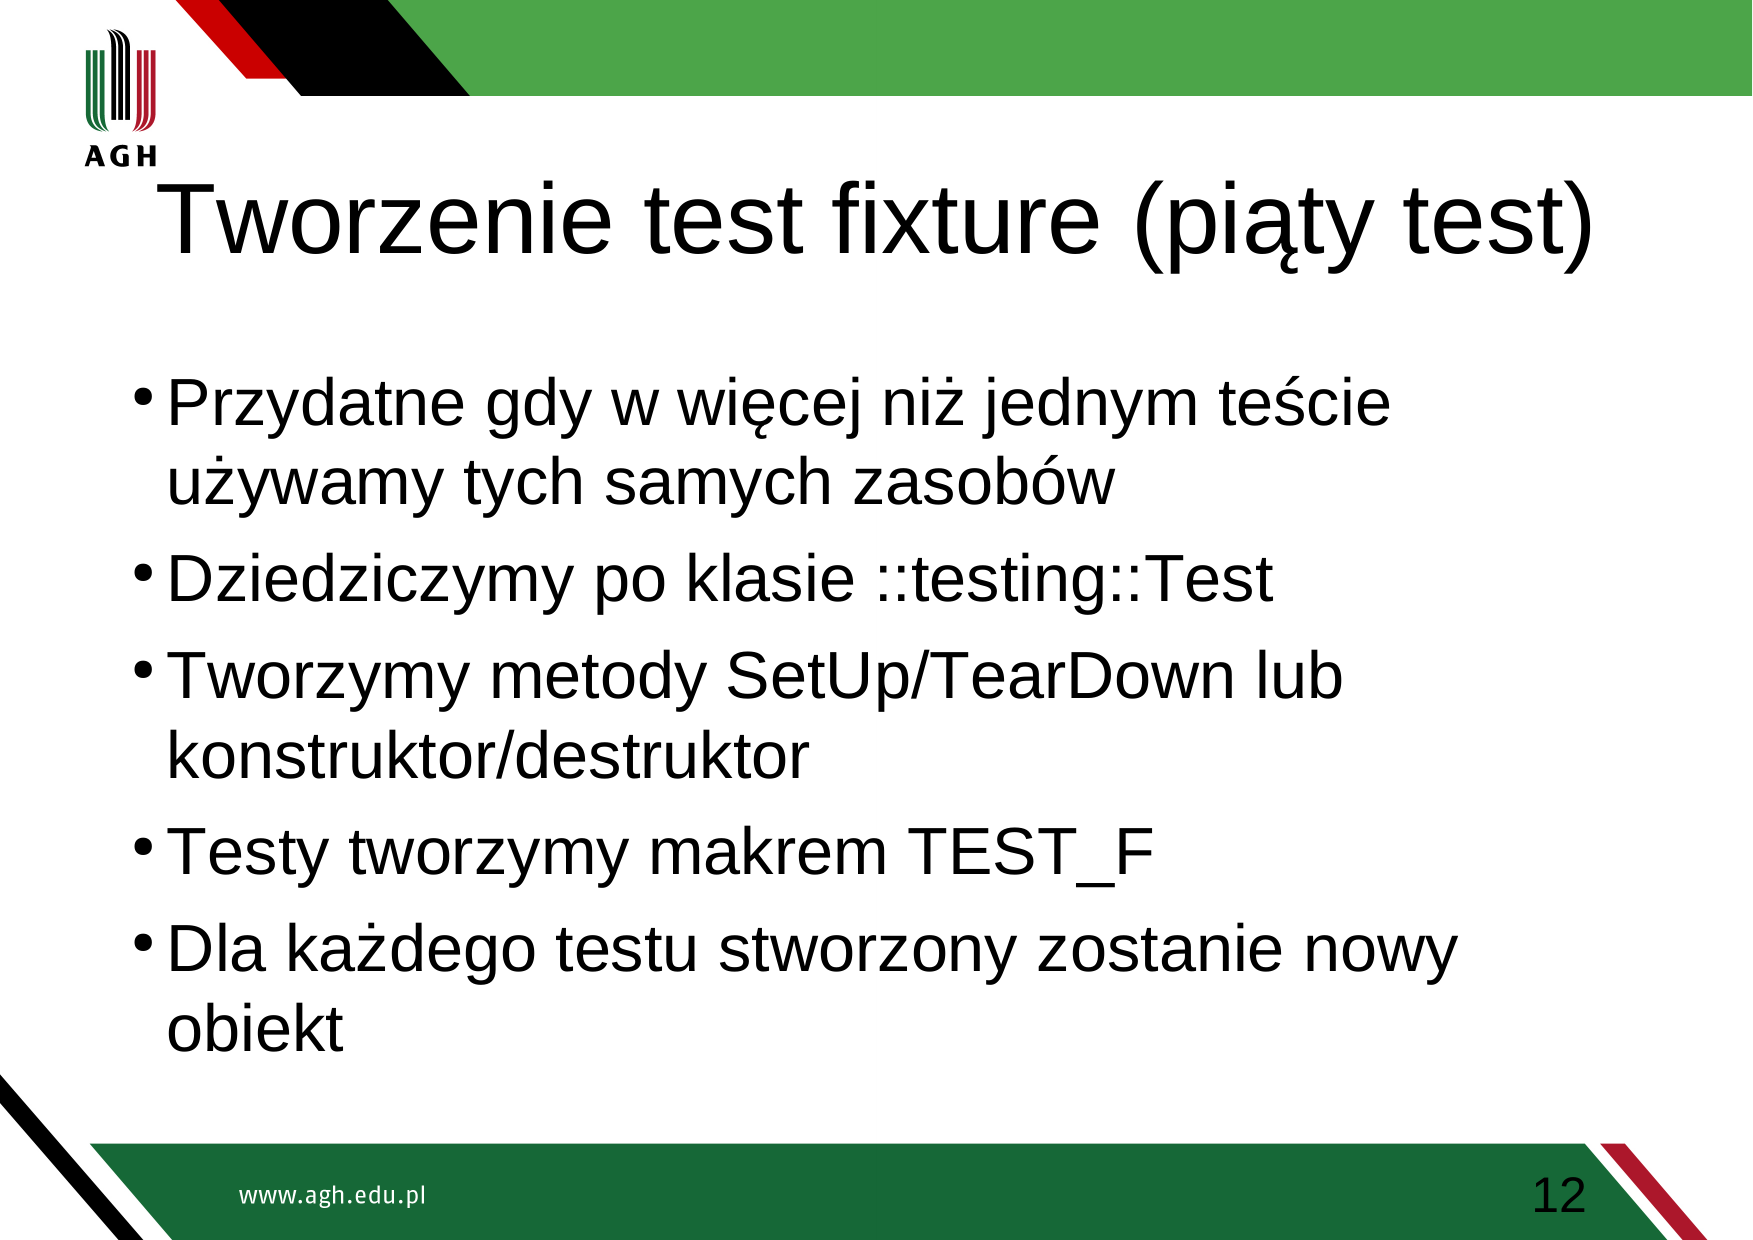

# Tworzenie test fixture (piąty test)
Przydatne gdy w więcej niż jednym teście używamy tych samych zasobów
Dziedziczymy po klasie ::testing::Test
Tworzymy metody SetUp/TearDown lub konstruktor/destruktor
Testy tworzymy makrem TEST_F
Dla każdego testu stworzony zostanie nowy obiekt